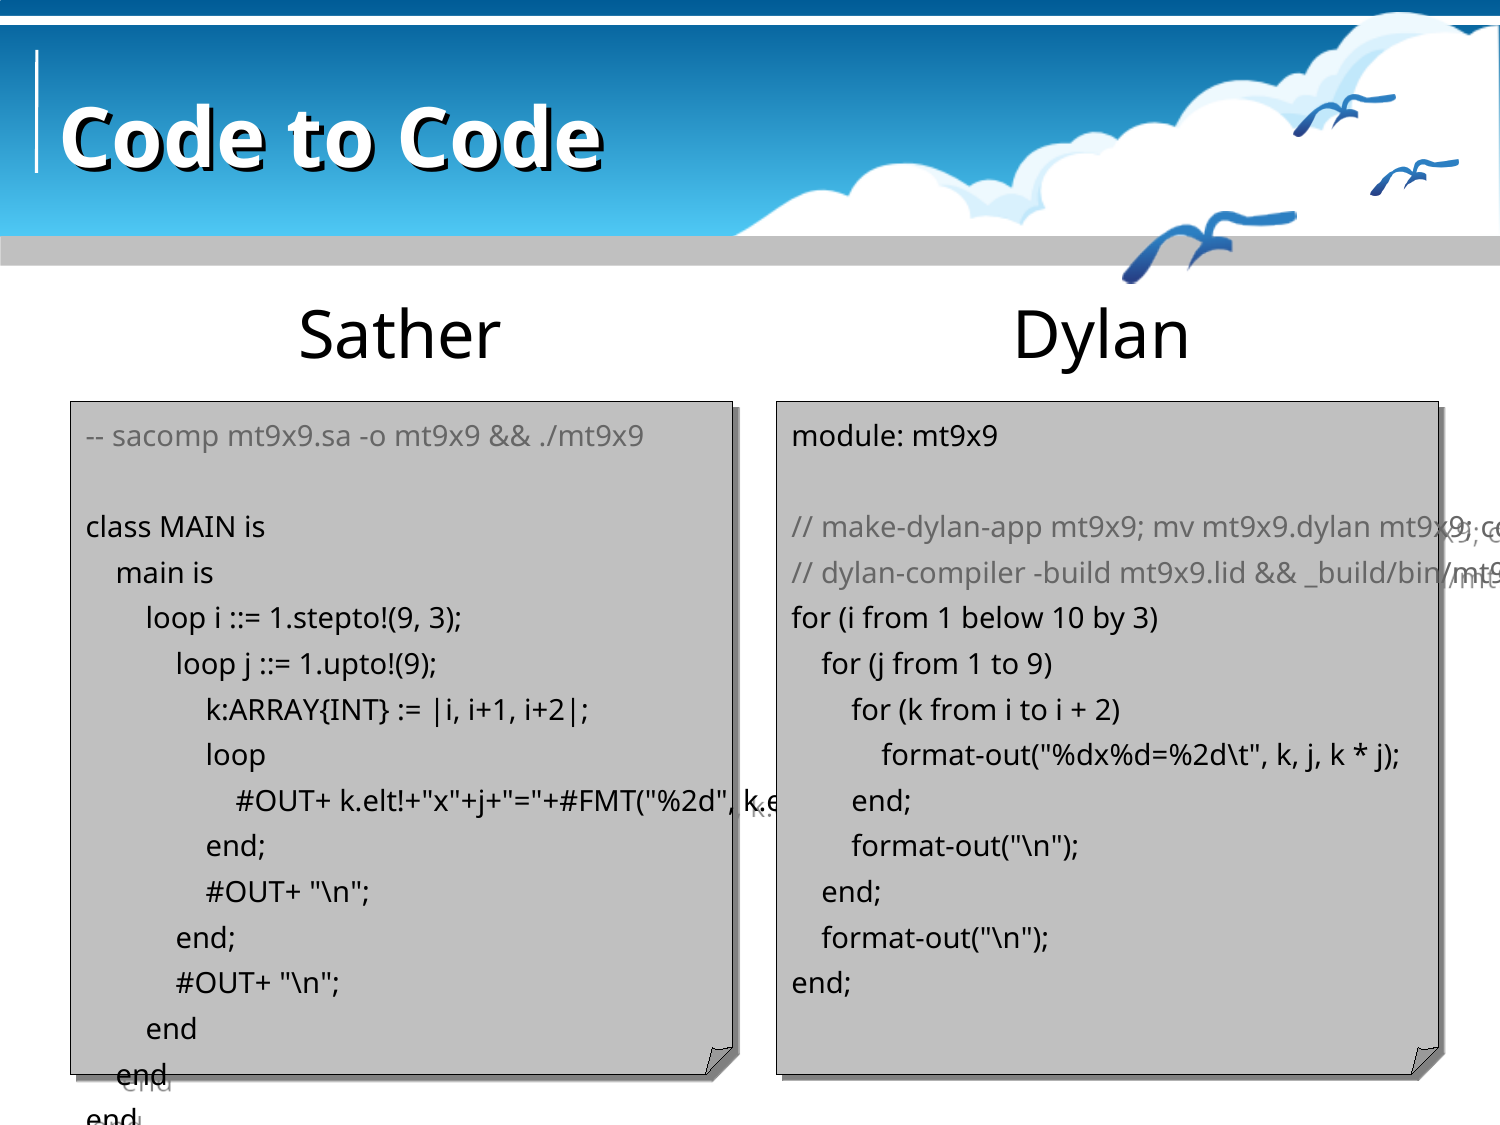

# Code to Code
Dylan
Sather
-- sacomp mt9x9.sa -o mt9x9 && ./mt9x9
class MAIN is
 main is
 loop i ::= 1.stepto!(9, 3);
 loop j ::= 1.upto!(9);
 k:ARRAY{INT} := |i, i+1, i+2|;
 loop
 #OUT+ k.elt!+"x"+j+"="+#FMT("%2d", k.elt!*j)+"\t"
 end;
 #OUT+ "\n";
 end;
 #OUT+ "\n";
 end
 end
end
module: mt9x9
// make-dylan-app mt9x9; mv mt9x9.dylan mt9x9; cd mt9x9;
// dylan-compiler -build mt9x9.lid && _build/bin/mt9x9
for (i from 1 below 10 by 3)
 for (j from 1 to 9)
 for (k from i to i + 2)
 format-out("%dx%d=%2d\t", k, j, k * j);
 end;
 format-out("\n");
 end;
 format-out("\n");
end;